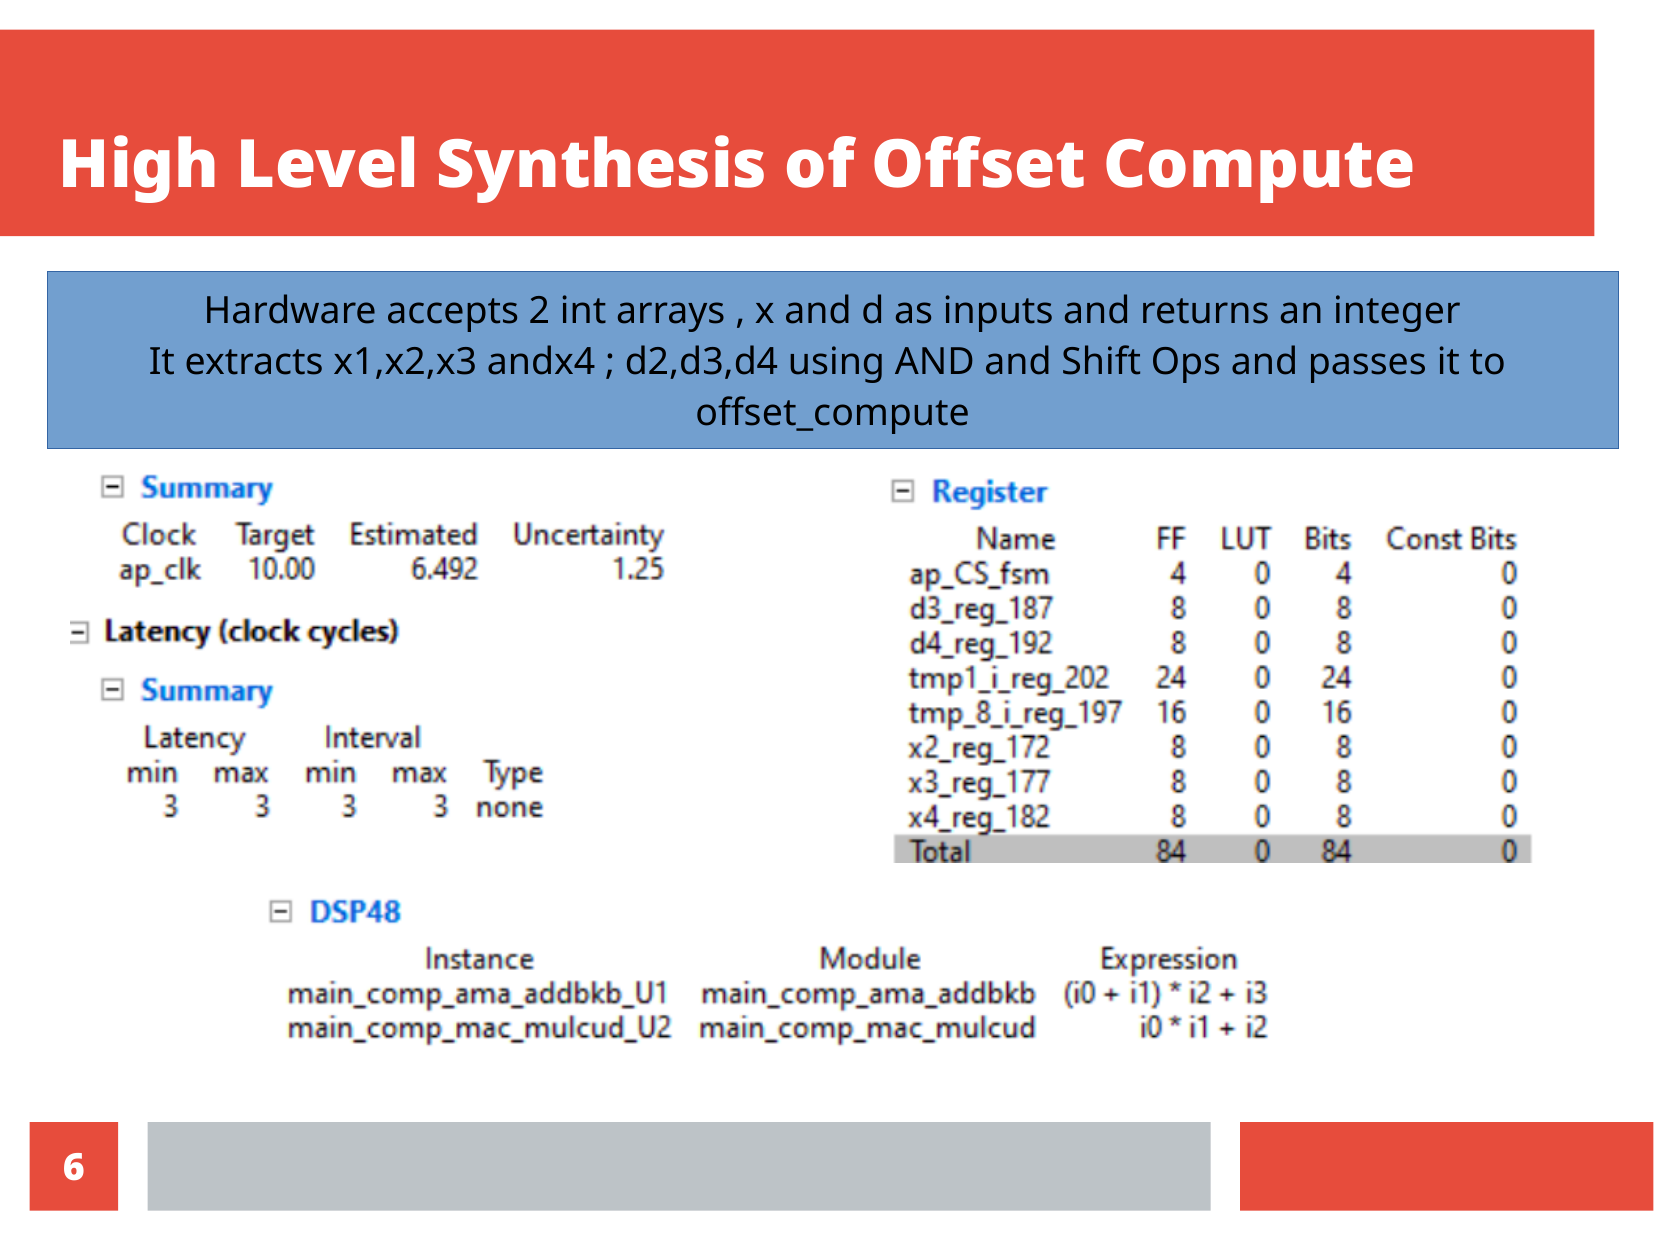

# High Level Synthesis of Offset Compute
Hardware accepts 2 int arrays , x and d as inputs and returns an integer
It extracts x1,x2,x3 andx4 ; d2,d3,d4 using AND and Shift Ops and passes it to
offset_compute
6